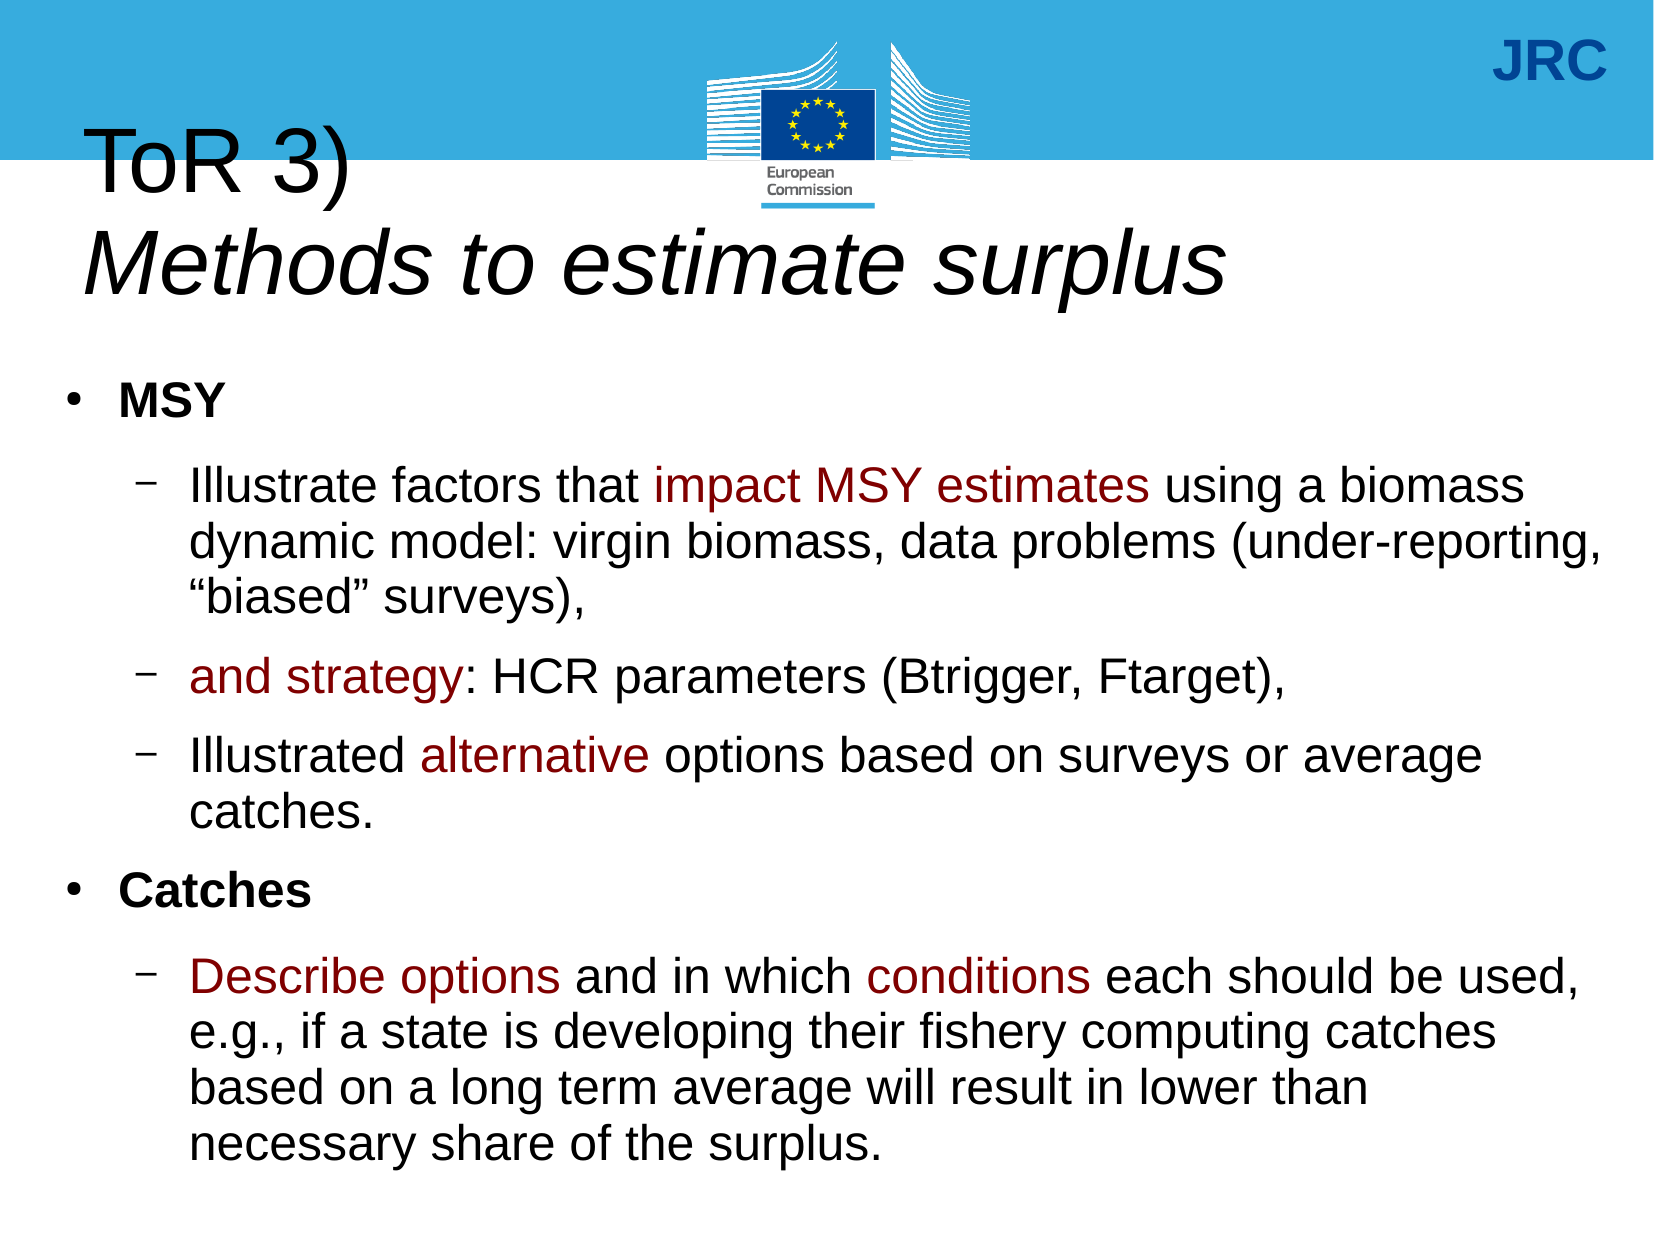

JRC
ToR 3)
Methods to estimate surplus
# MSY
Illustrate factors that impact MSY estimates using a biomass dynamic model: virgin biomass, data problems (under-reporting, “biased” surveys),
and strategy: HCR parameters (Btrigger, Ftarget),
Illustrated alternative options based on surveys or average catches.
Catches
Describe options and in which conditions each should be used, e.g., if a state is developing their fishery computing catches based on a long term average will result in lower than necessary share of the surplus.